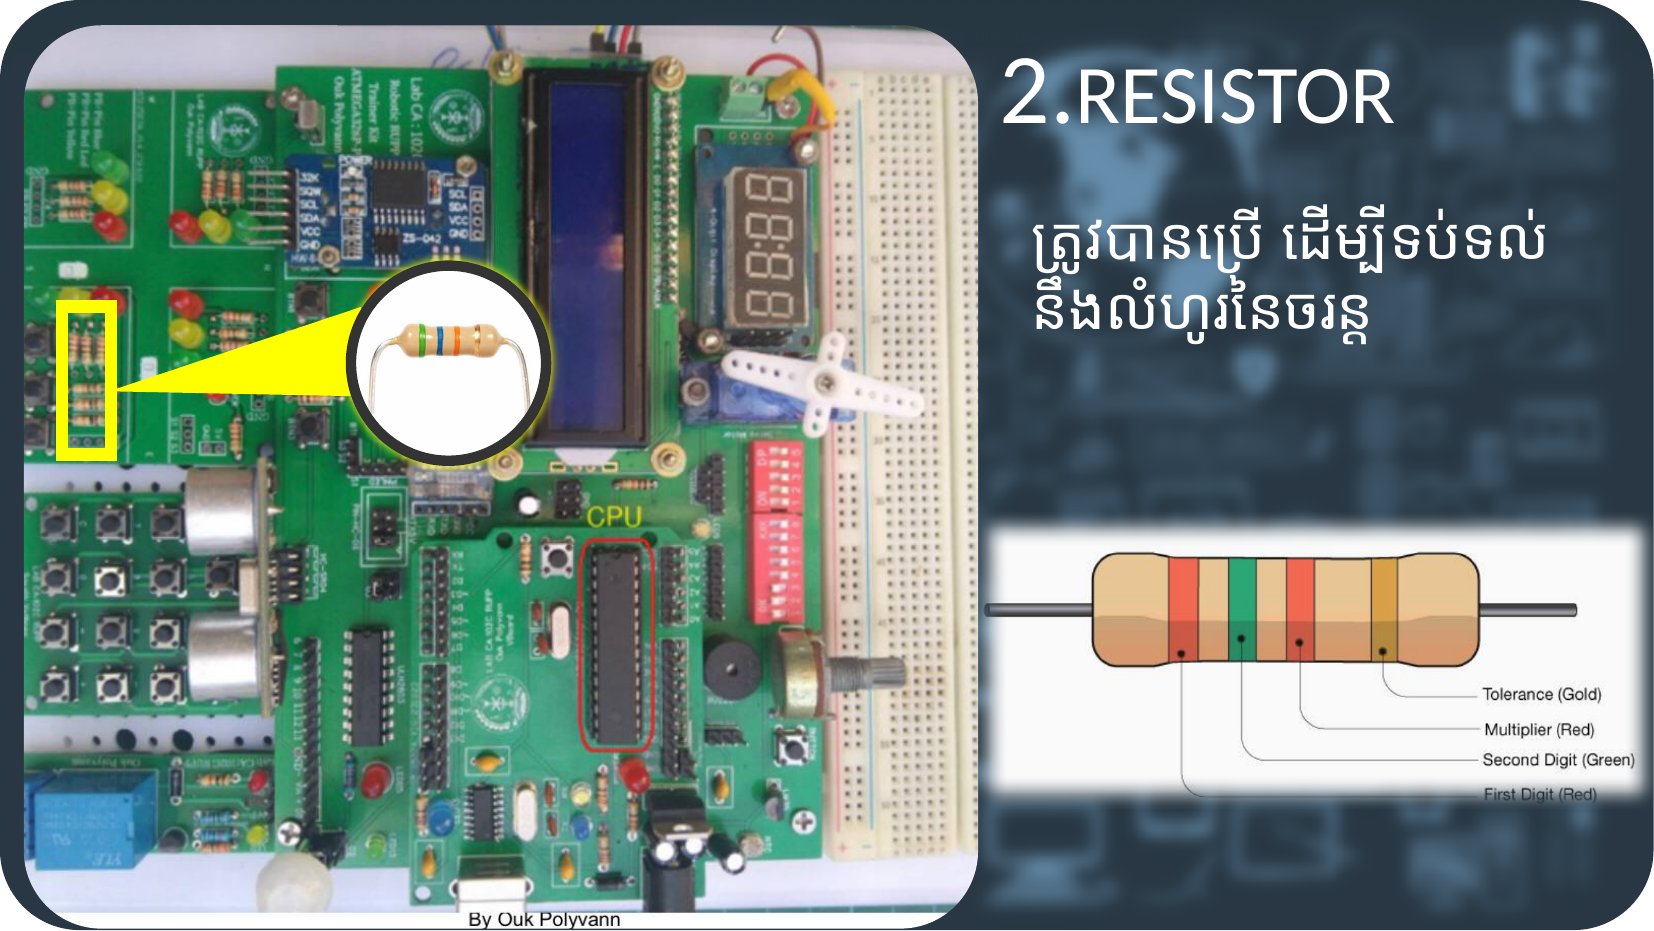

2.RESISTOR
ត្រូវបានប្រើ ដើម្បីទប់ទល់នឹងលំហូរនៃចរន្ត
This Photo by Unknown Author is licensed under CC BY